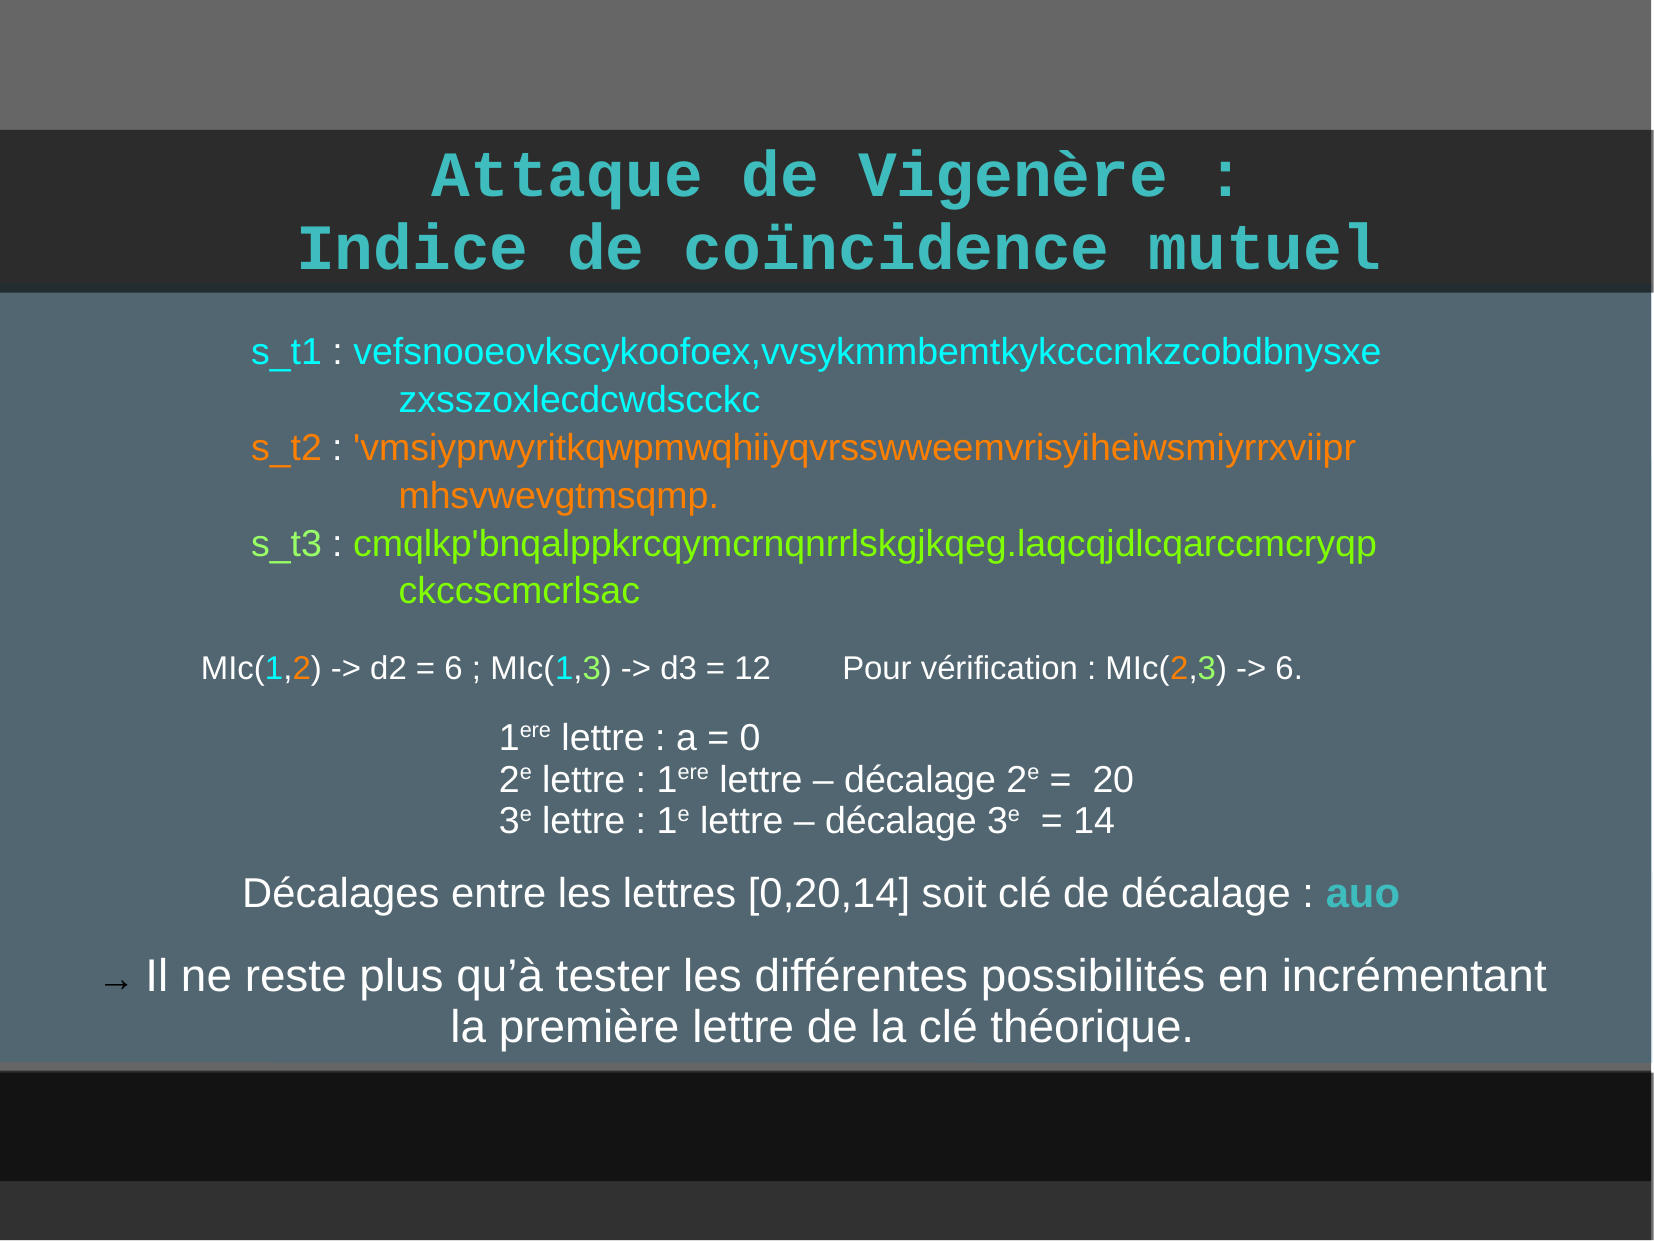

# Attaque de Vigenère : Indice de coïncidence mutuel
s_t1 : vefsnooeovkscykoofoex,vvsykmmbemtkykcccmkzcobdbnysxe
		zxsszoxlecdcwdscckc
s_t2 : 'vmsiyprwyritkqwpmwqhiiyqvrsswweemvrisyiheiwsmiyrrxviipr
		mhsvwevgtmsqmp.
s_t3 : cmqlkp'bnqalppkrcqymcrnqnrrlskgjkqeg.laqcqjdlcqarccmcryqp
		ckccscmcrlsac
MIc(1,2) -> d2 = 6 ; MIc(1,3) -> d3 = 12 		Pour vérification : MIc(2,3) -> 6.
1ere lettre : a = 0
2e lettre : 1ere lettre – décalage 2e = 20
3e lettre : 1e lettre – décalage 3e = 14
Décalages entre les lettres [0,20,14] soit clé de décalage : auo
→ Il ne reste plus qu’à tester les différentes possibilités en incrémentant la première lettre de la clé théorique.
14